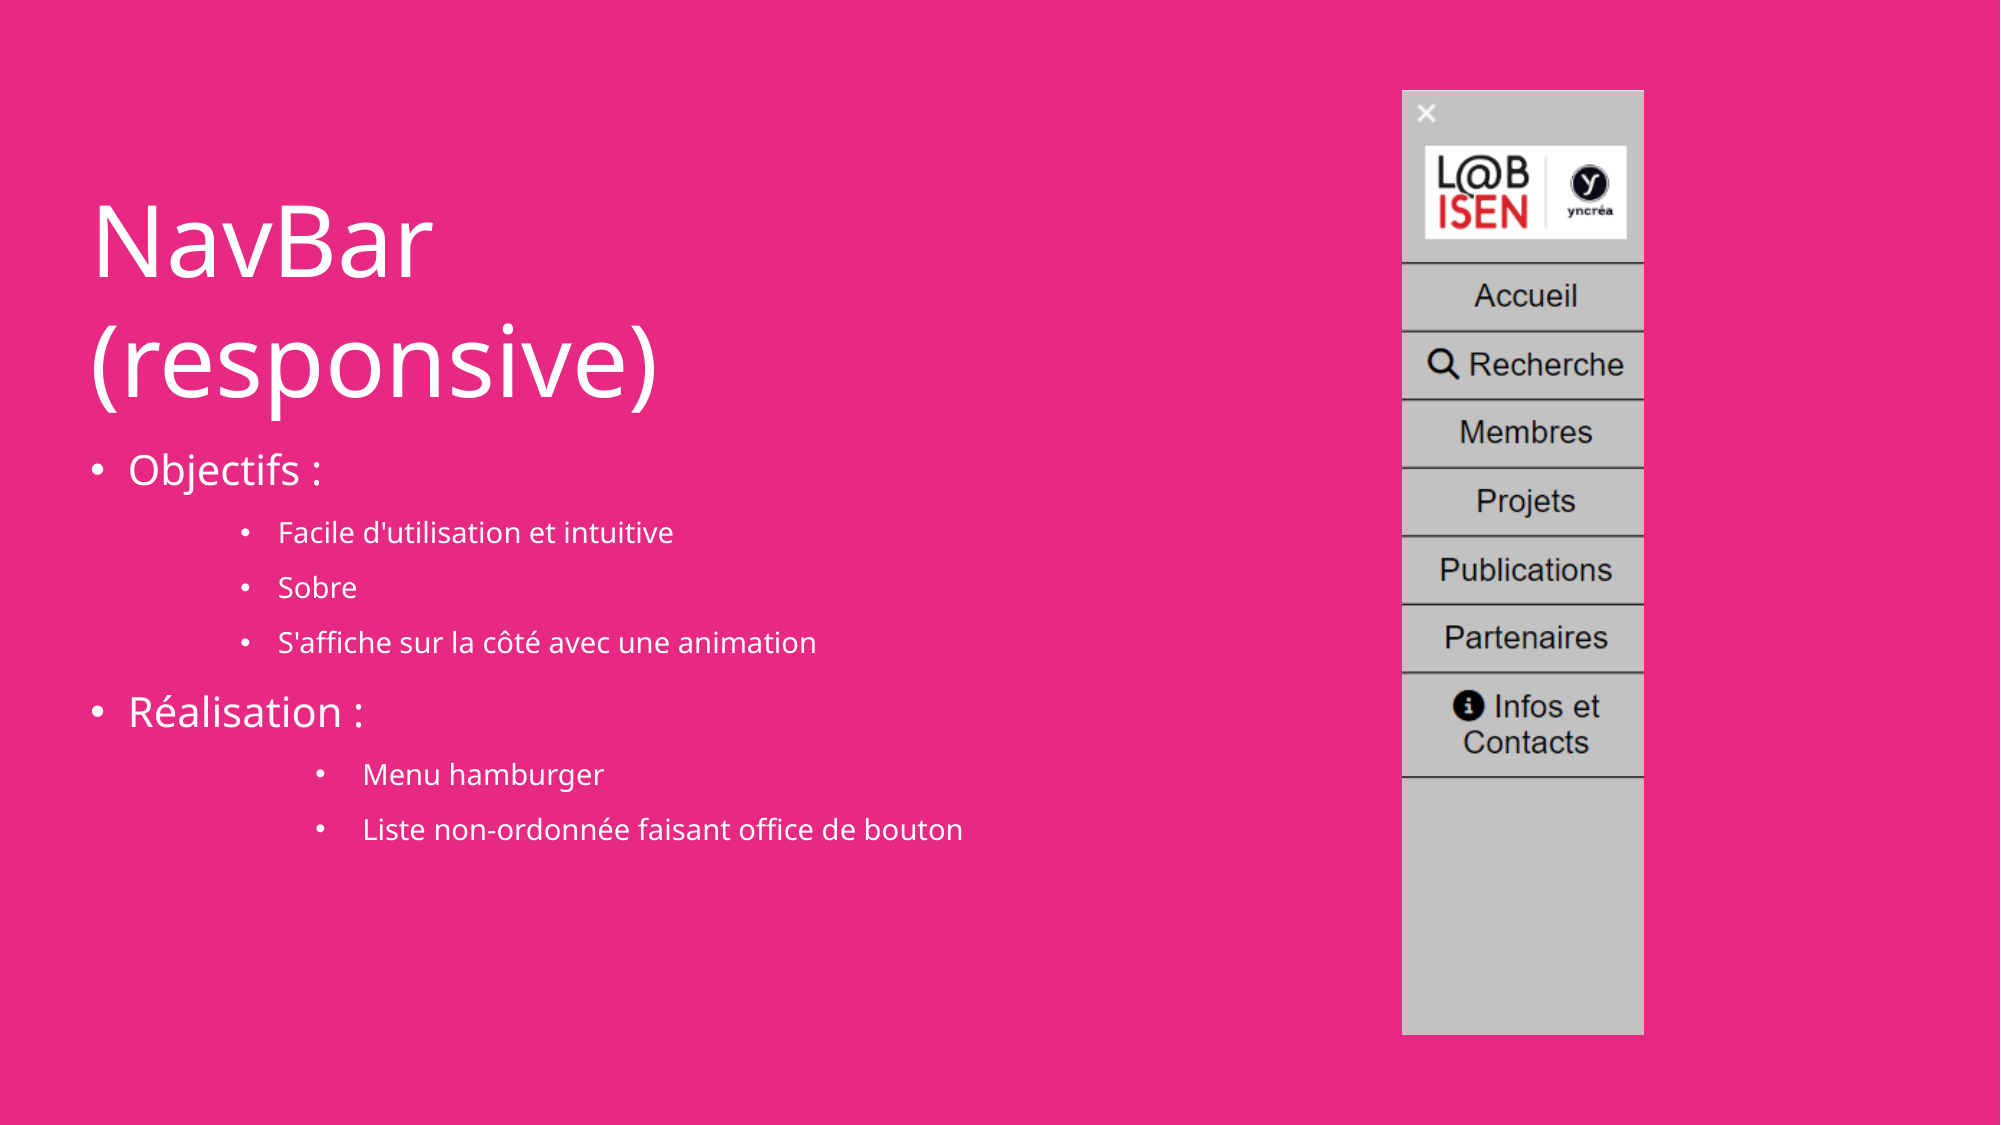

# NavBar (responsive)
Objectifs :
Facile d'utilisation et intuitive
Sobre
S'affiche sur la côté avec une animation
Réalisation :
Menu hamburger
Liste non-ordonnée faisant office de bouton